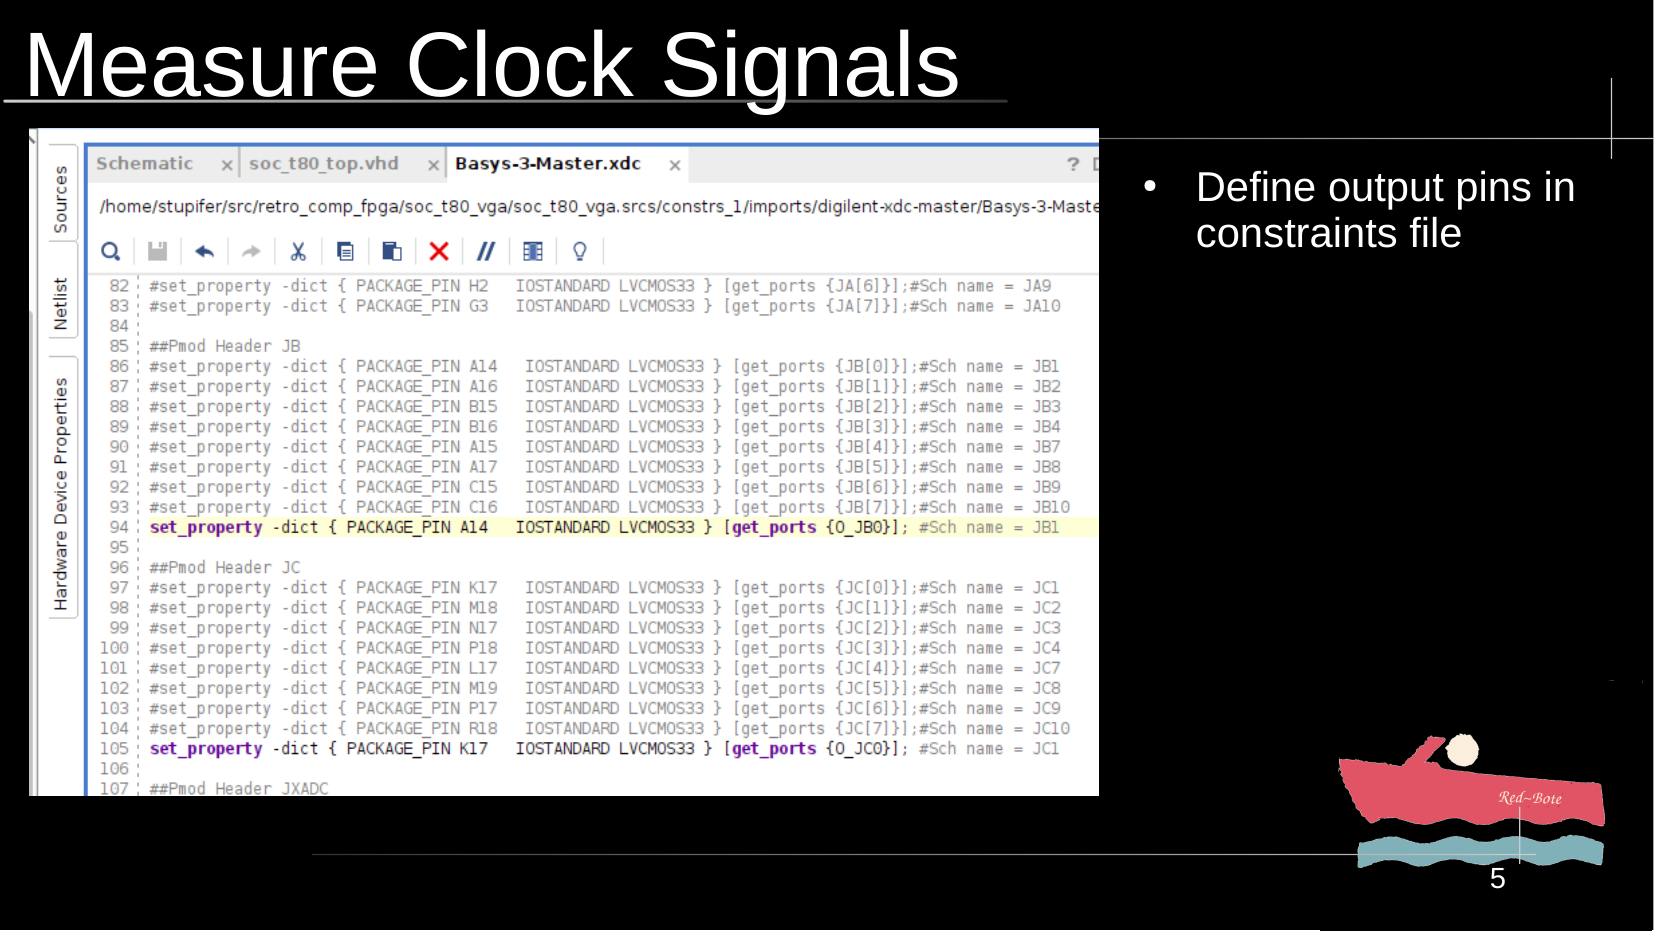

# Measure Clock Signals
Define output pins in constraints file
5